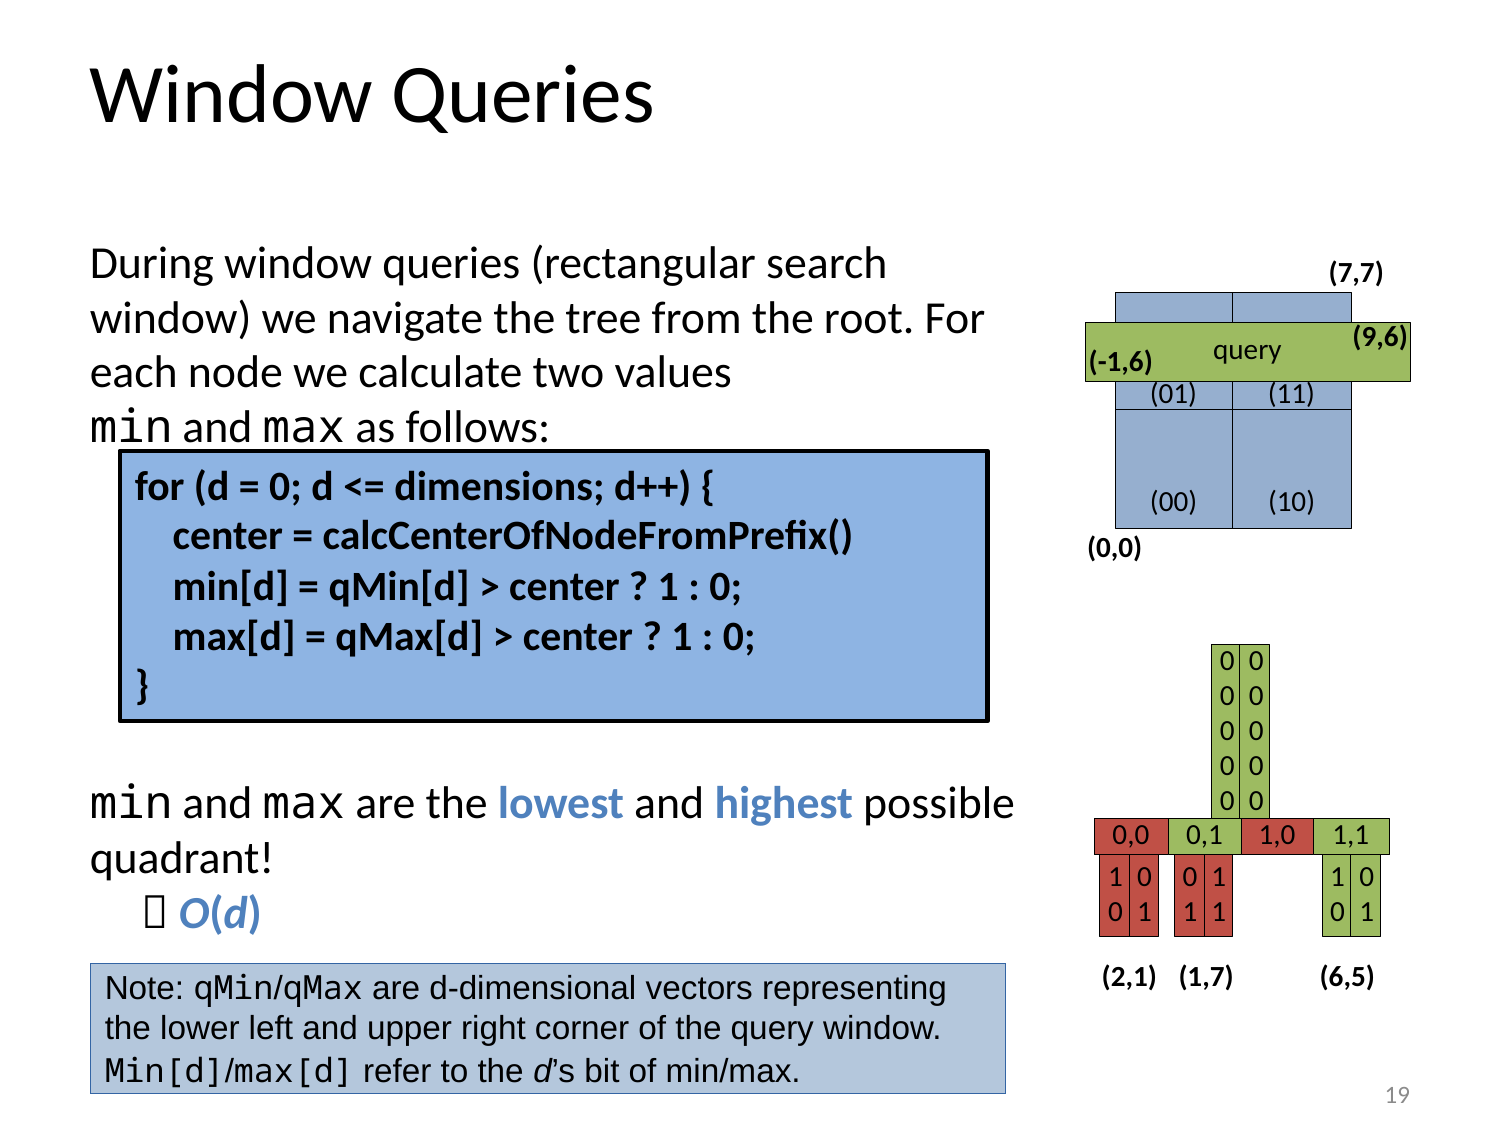

Window Queries
During window queries (rectangular search window) we navigate the tree from the root. For each node we calculate two values
min and max as follows:
min and max are the lowest and highest possible quadrant!
  O(d)
for (d = 0; d <= dimensions; d++) {
 center = calcCenterOfNodeFromPrefix()
 min[d] = qMin[d] > center ? 1 : 0;
 max[d] = qMax[d] > center ? 1 : 0;
}
Note: qMin/qMax are d-dimensional vectors representing the lower left and upper right corner of the query window.
Min[d]/max[d] refer to the d’s bit of min/max.